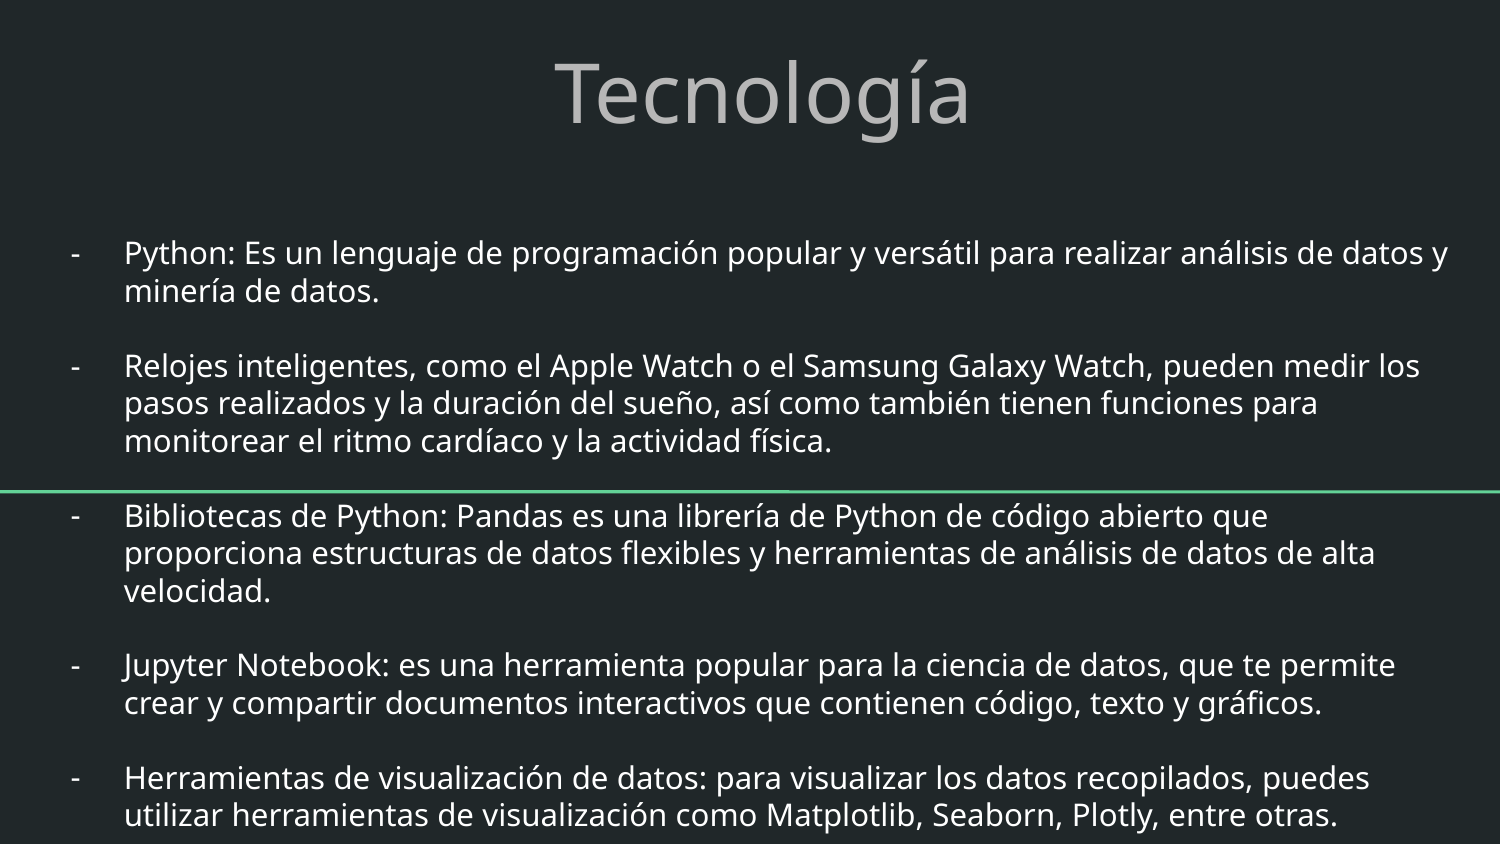

# Tecnología
Python: Es un lenguaje de programación popular y versátil para realizar análisis de datos y minería de datos.
Relojes inteligentes, como el Apple Watch o el Samsung Galaxy Watch, pueden medir los pasos realizados y la duración del sueño, así como también tienen funciones para monitorear el ritmo cardíaco y la actividad física.
Bibliotecas de Python: Pandas es una librería de Python de código abierto que proporciona estructuras de datos flexibles y herramientas de análisis de datos de alta velocidad.
Jupyter Notebook: es una herramienta popular para la ciencia de datos, que te permite crear y compartir documentos interactivos que contienen código, texto y gráficos.
Herramientas de visualización de datos: para visualizar los datos recopilados, puedes utilizar herramientas de visualización como Matplotlib, Seaborn, Plotly, entre otras.